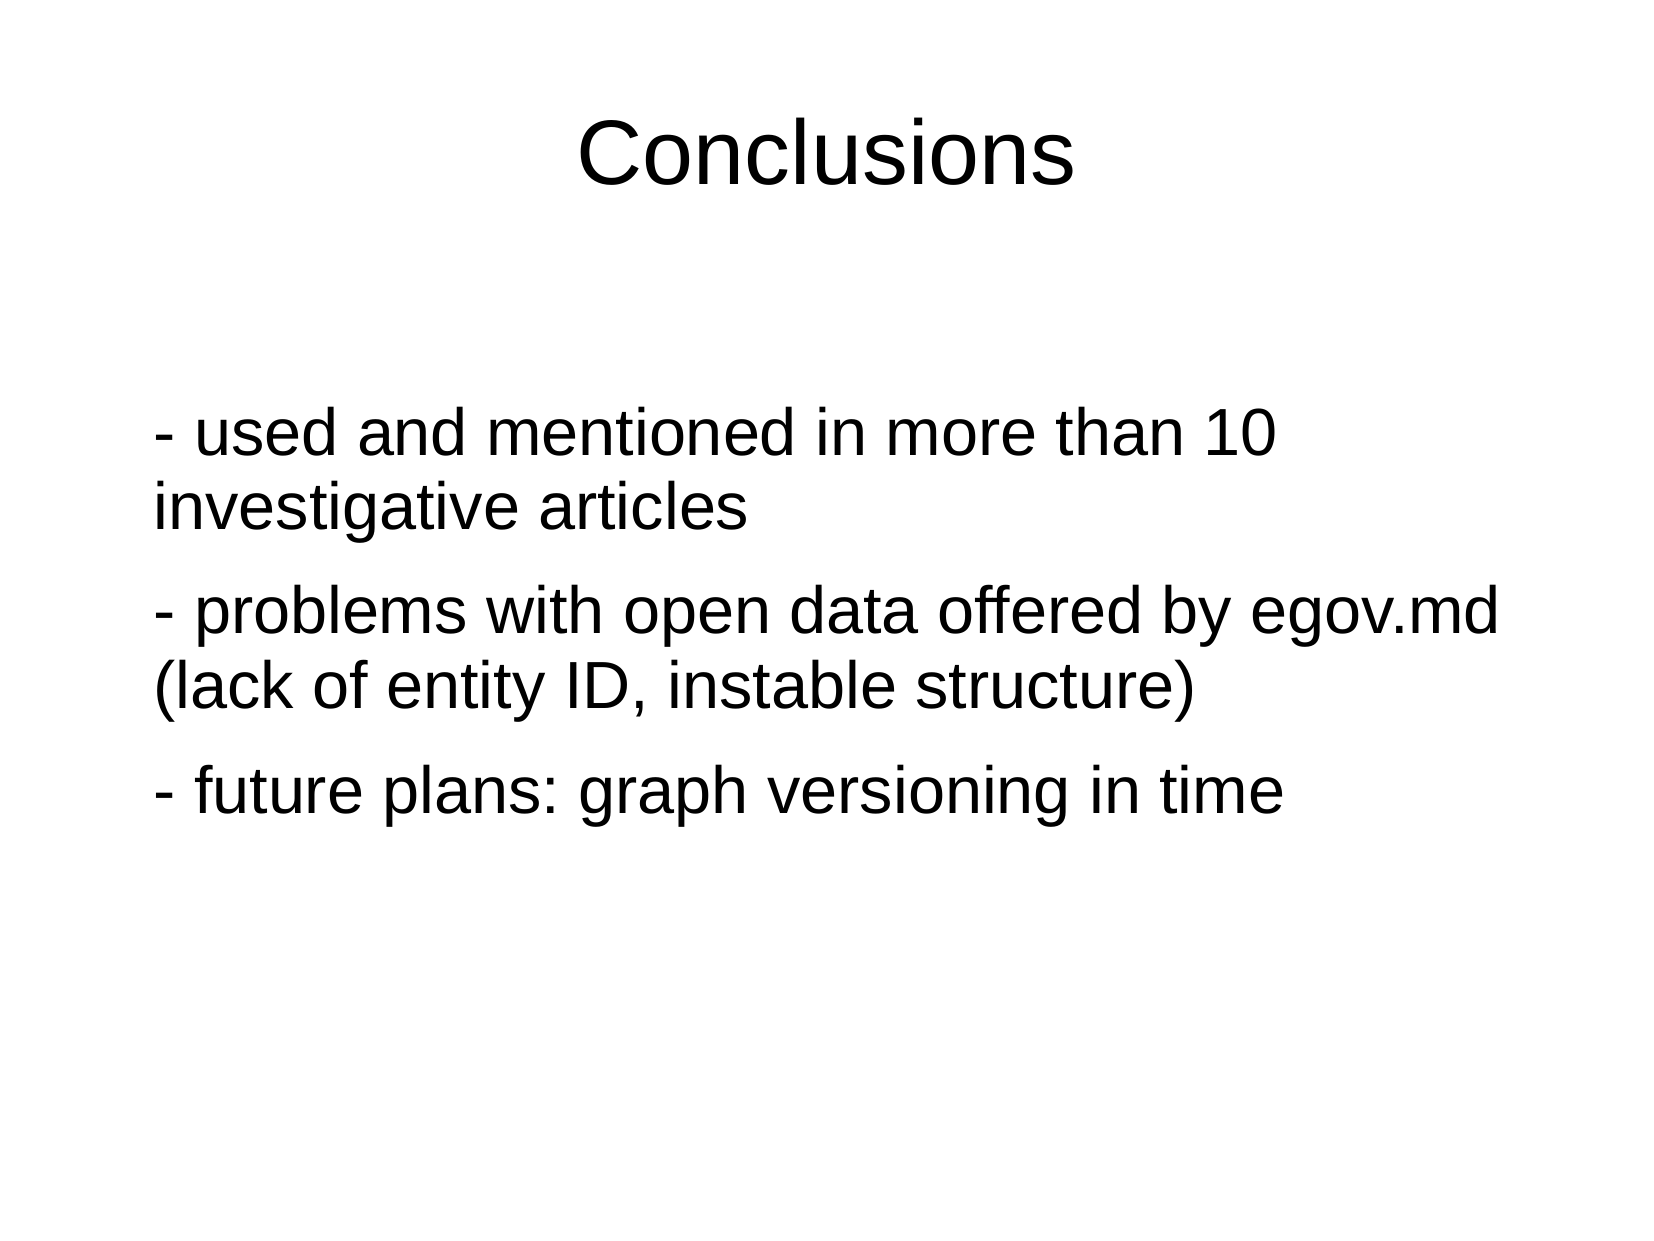

# Conclusions
- used and mentioned in more than 10 investigative articles
- problems with open data offered by egov.md (lack of entity ID, instable structure)
- future plans: graph versioning in time